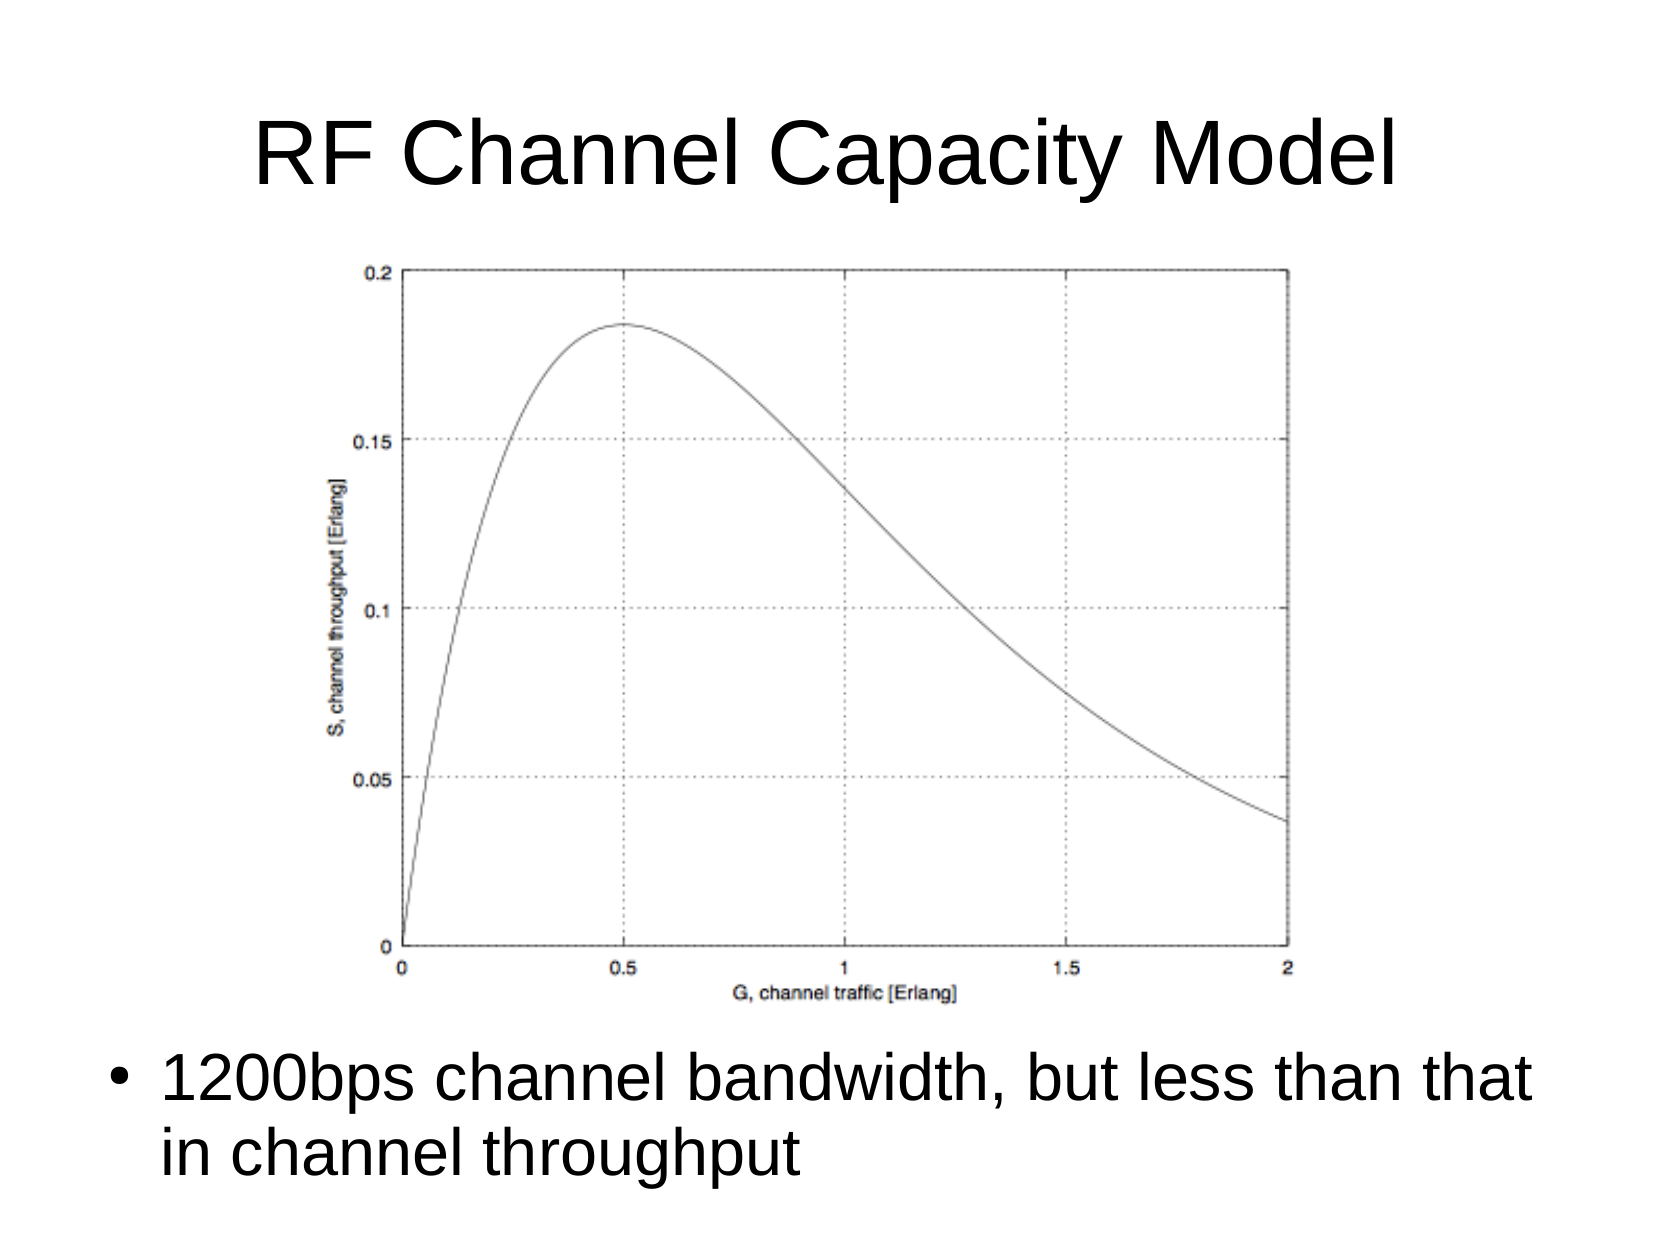

# RF Channel Capacity Model
1200bps channel bandwidth, but less than that in channel throughput